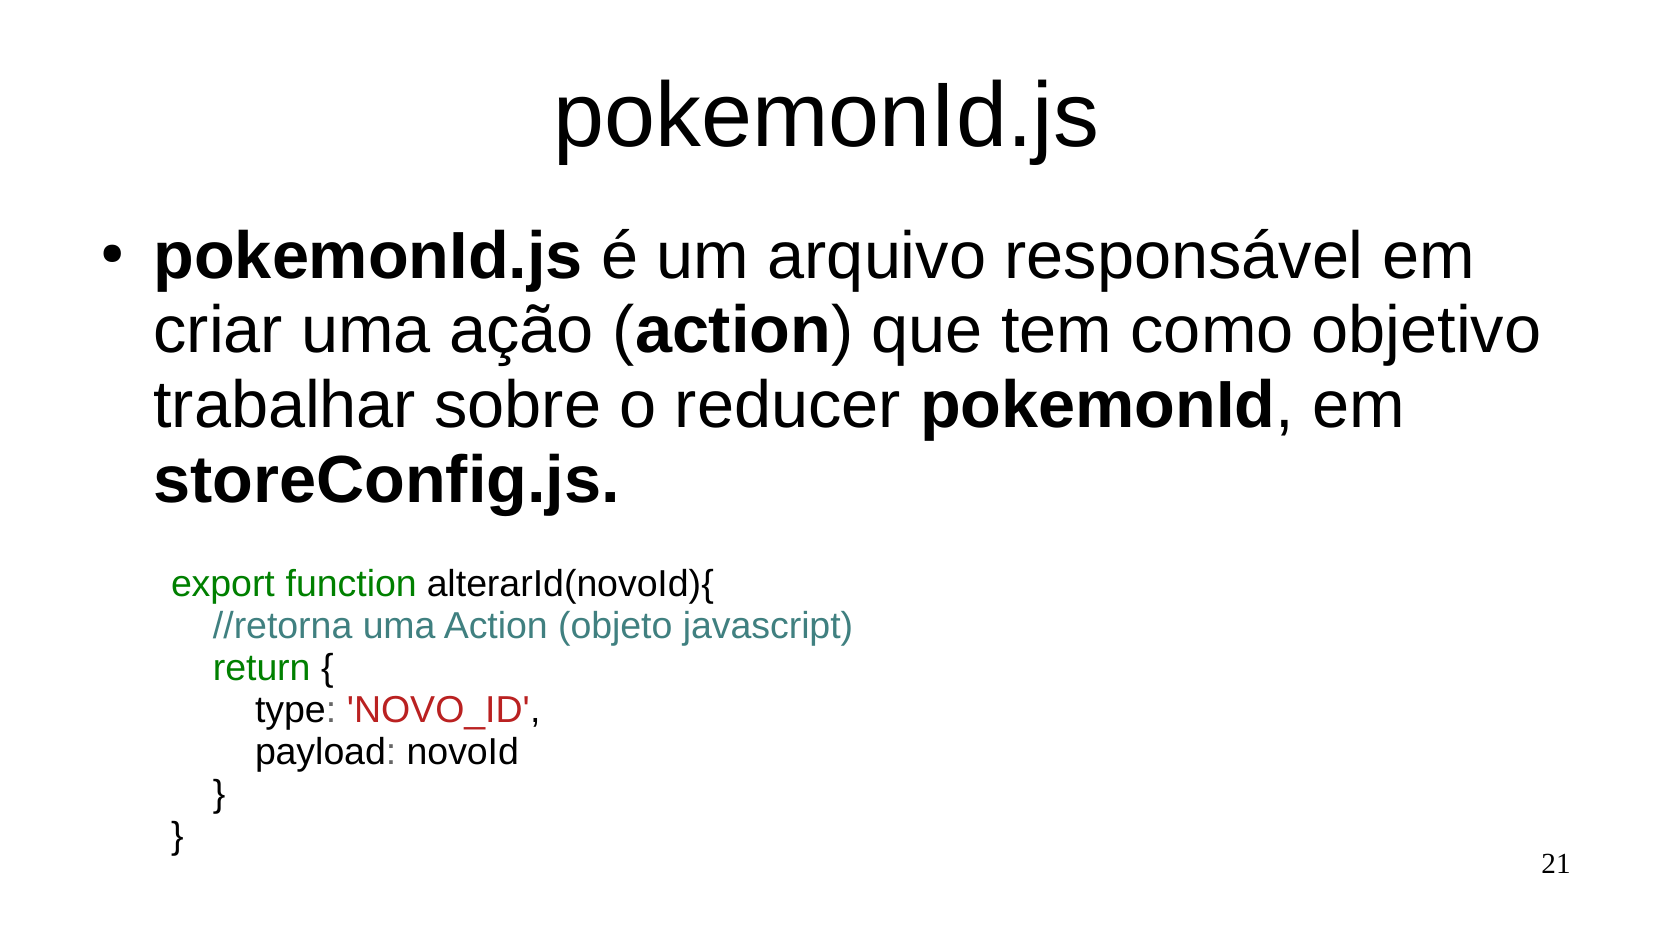

# pokemonId.js
pokemonId.js é um arquivo responsável em criar uma ação (action) que tem como objetivo trabalhar sobre o reducer pokemonId, em storeConfig.js.
export function alterarId(novoId){
 //retorna uma Action (objeto javascript)
 return {
 type: 'NOVO_ID',
 payload: novoId
 }
}
21